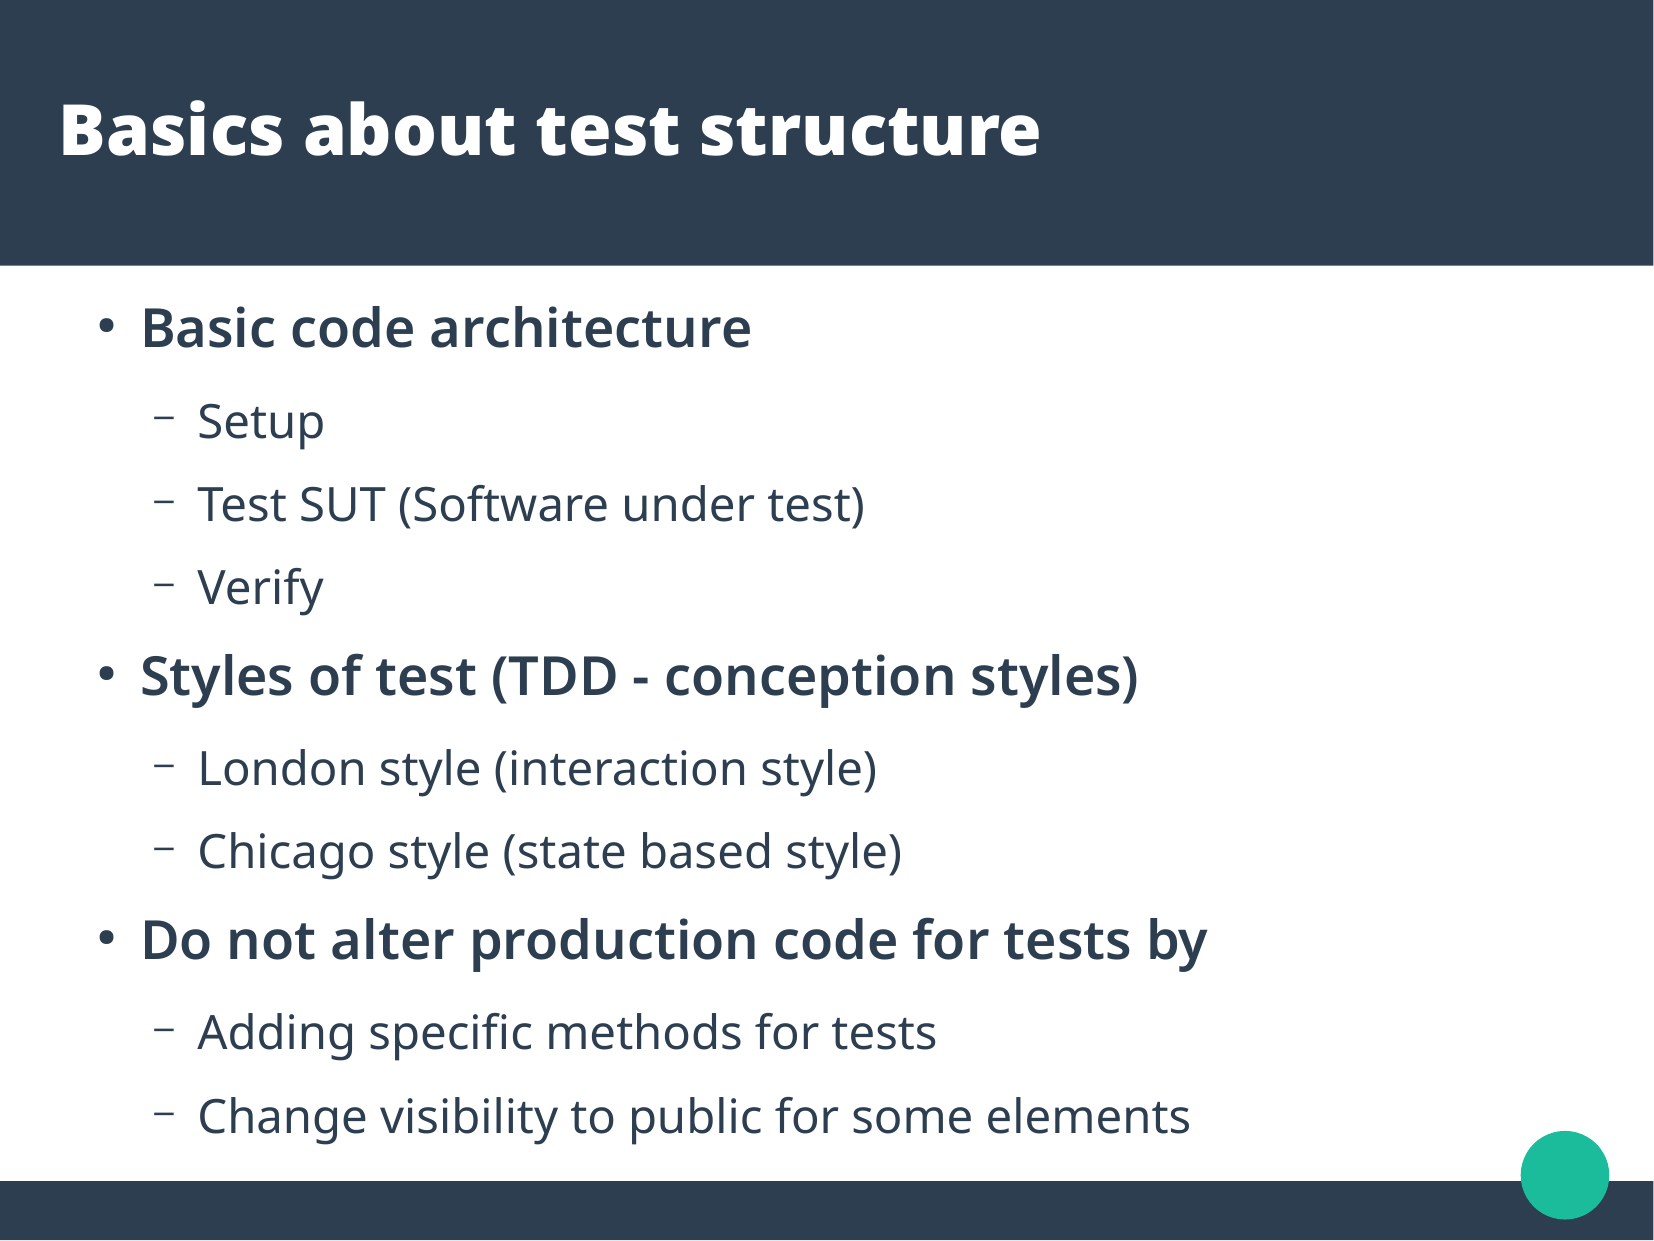

# Basics about test structure
Basic code architecture
Setup
Test SUT (Software under test)
Verify
Styles of test (TDD - conception styles)
London style (interaction style)
Chicago style (state based style)
Do not alter production code for tests by
Adding specific methods for tests
Change visibility to public for some elements